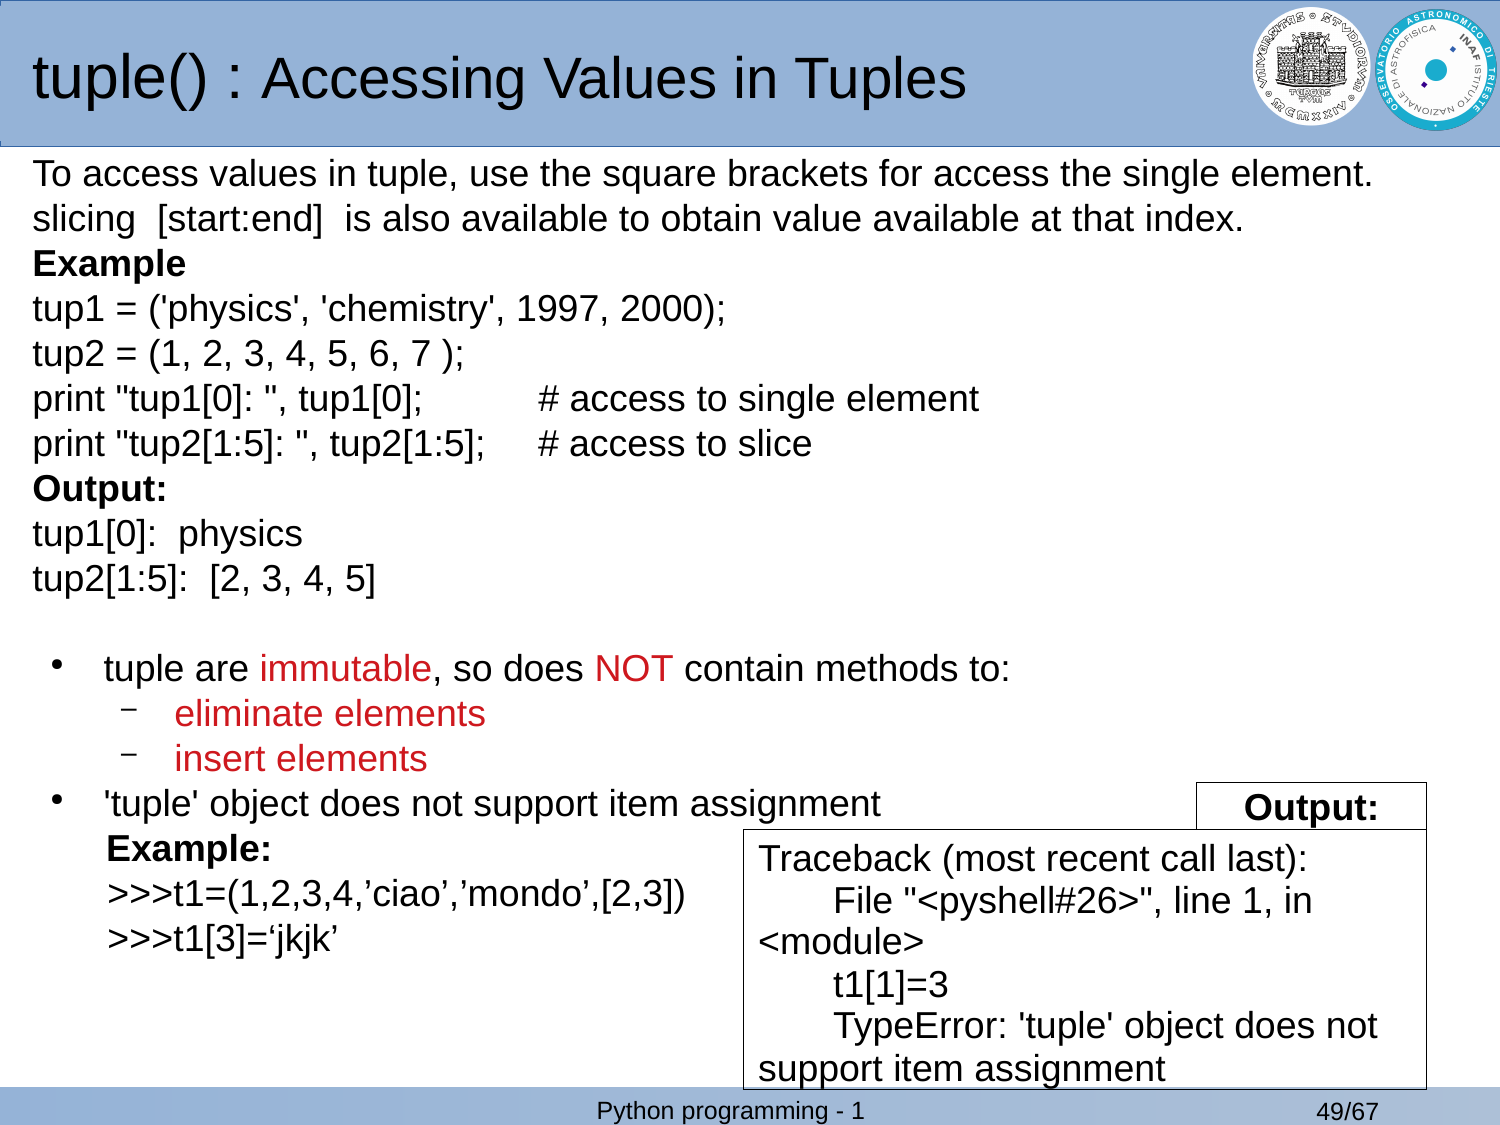

tuple() : Accessing Values in Tuples
# To access values in tuple, use the square brackets for access the single element.
slicing [start:end] is also available to obtain value available at that index.
Example
tup1 = ('physics', 'chemistry', 1997, 2000);
tup2 = (1, 2, 3, 4, 5, 6, 7 );
print "tup1[0]: ", tup1[0]; # access to single element
print "tup2[1:5]: ", tup2[1:5]; # access to slice
Output:
tup1[0]: physics
tup2[1:5]: [2, 3, 4, 5]
tuple are immutable, so does NOT contain methods to:
eliminate elements
insert elements
'tuple' object does not support item assignment
 Example:
 	>>>t1=(1,2,3,4,’ciao’,’mondo’,[2,3])
 	>>>t1[3]=‘jkjk’
Output:
Traceback (most recent call last):
 	File "<pyshell#26>", line 1, in <module>
 	t1[1]=3
 	TypeError: 'tuple' object does not support item assignment